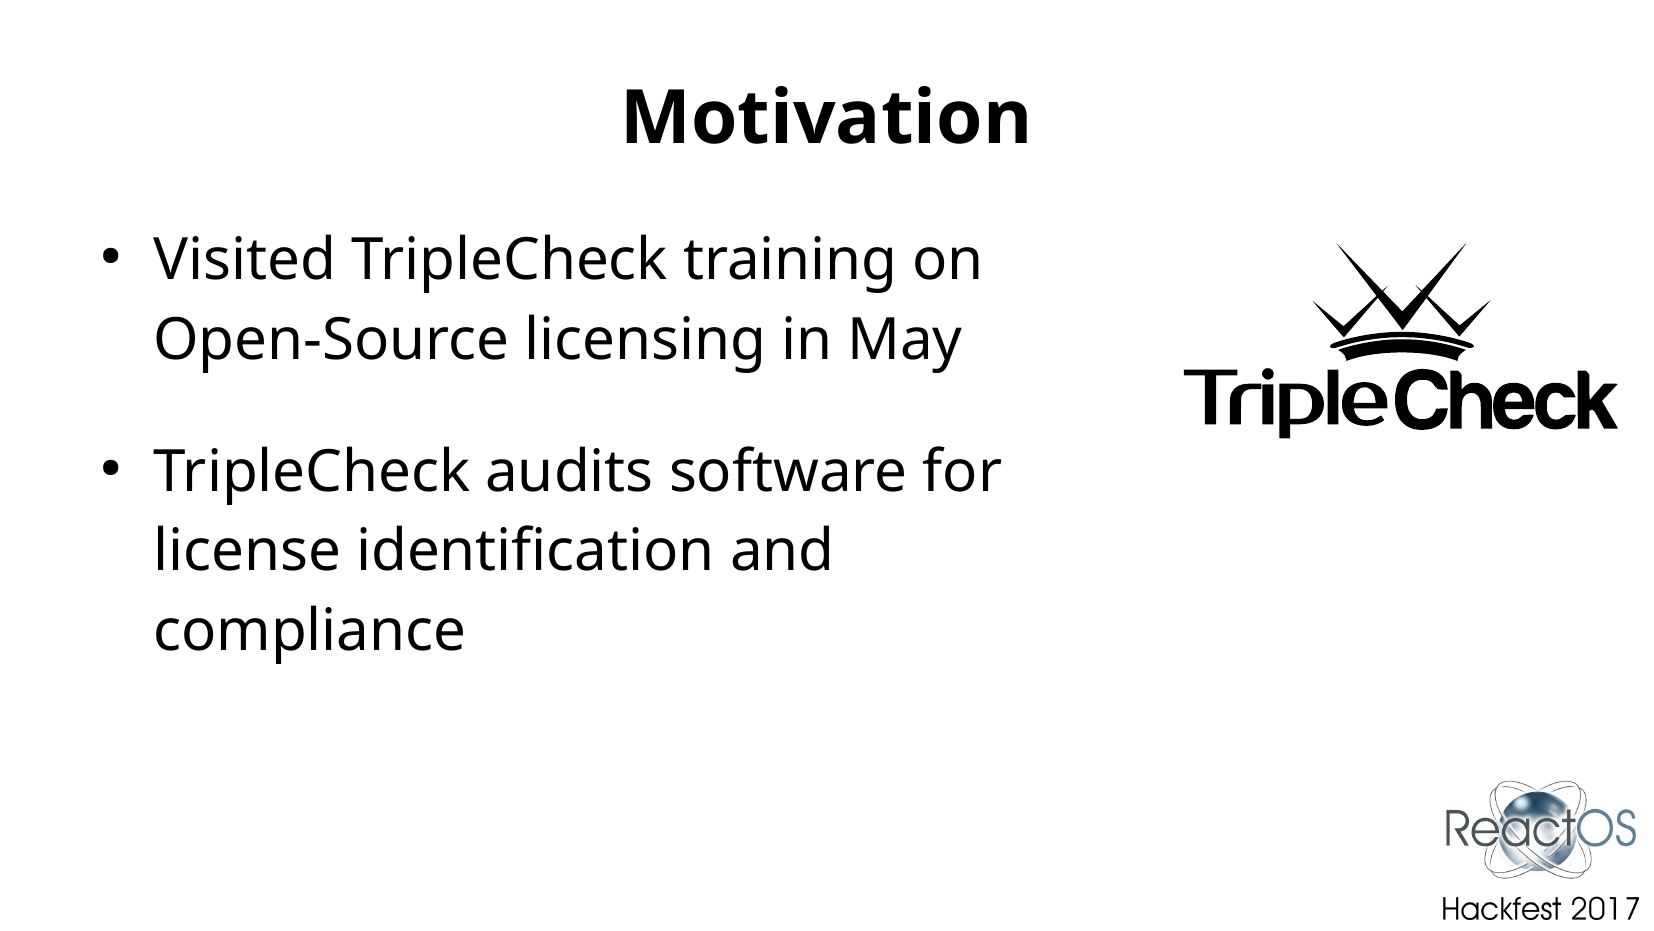

Motivation
# Visited TripleCheck training on Open-Source licensing in May
TripleCheck audits software for license identification and compliance